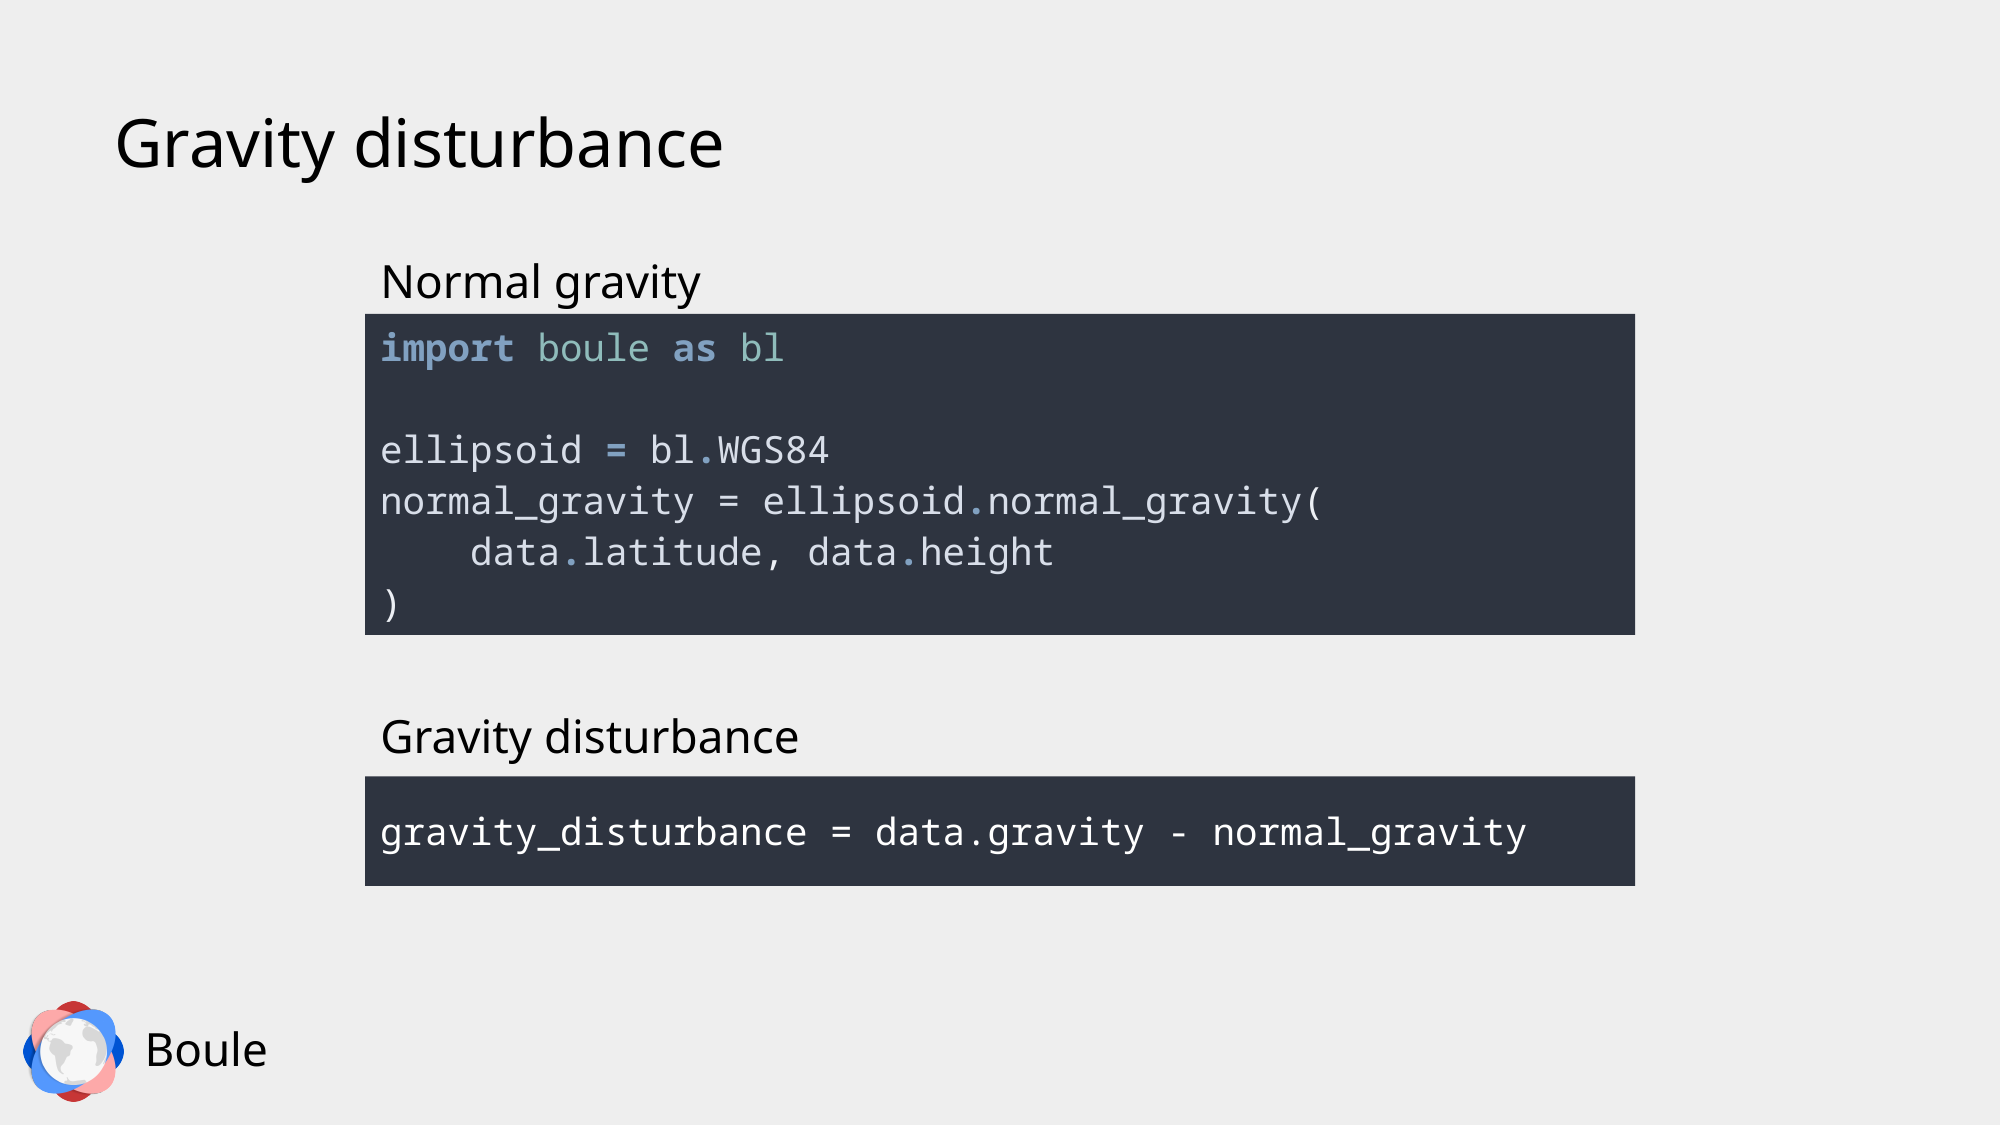

Gravity disturbance
Normal gravity
import boule as bl
ellipsoid = bl.WGS84
normal_gravity = ellipsoid.normal_gravity(
 data.latitude, data.height
)
Gravity disturbance
gravity_disturbance = data.gravity - normal_gravity
Boule